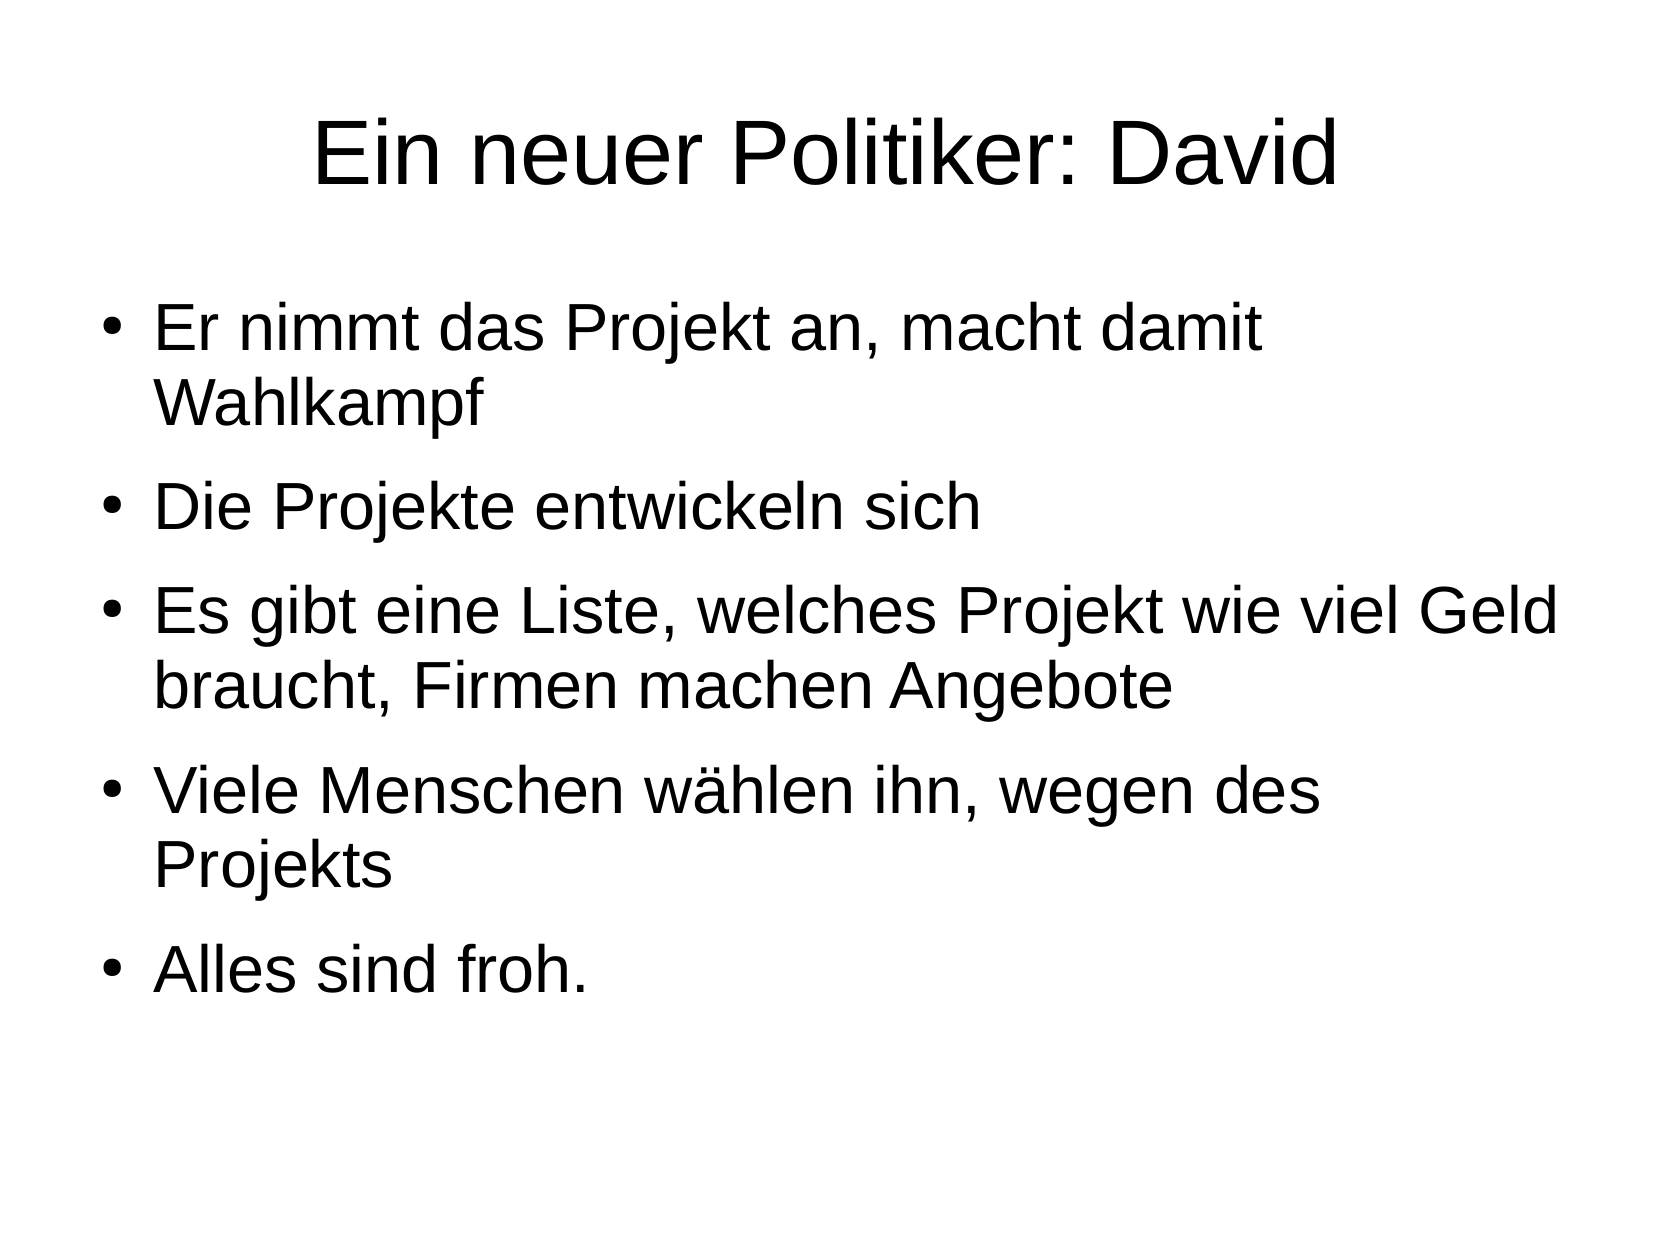

# Ein neuer Politiker: David
Er nimmt das Projekt an, macht damit Wahlkampf
Die Projekte entwickeln sich
Es gibt eine Liste, welches Projekt wie viel Geld braucht, Firmen machen Angebote
Viele Menschen wählen ihn, wegen des Projekts
Alles sind froh.